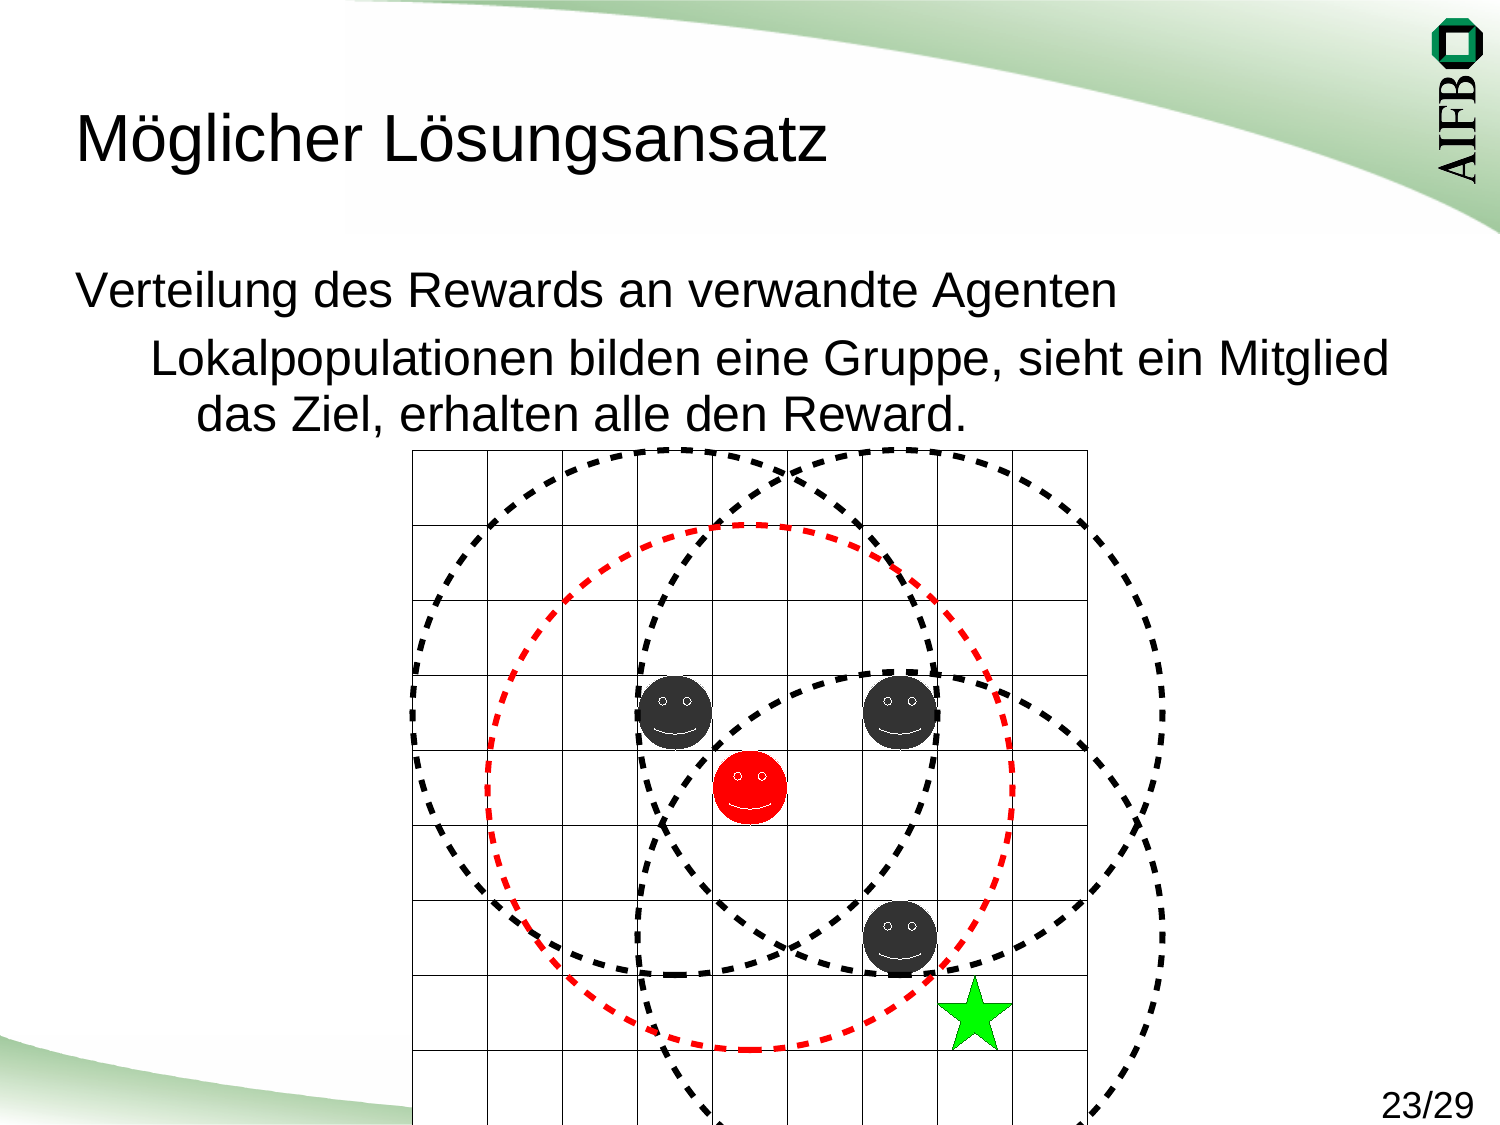

# Möglicher Lösungsansatz
Verteilung des Rewards an verwandte Agenten
Lokalpopulationen bilden eine Gruppe, sieht ein Mitglied das Ziel, erhalten alle den Reward.
23